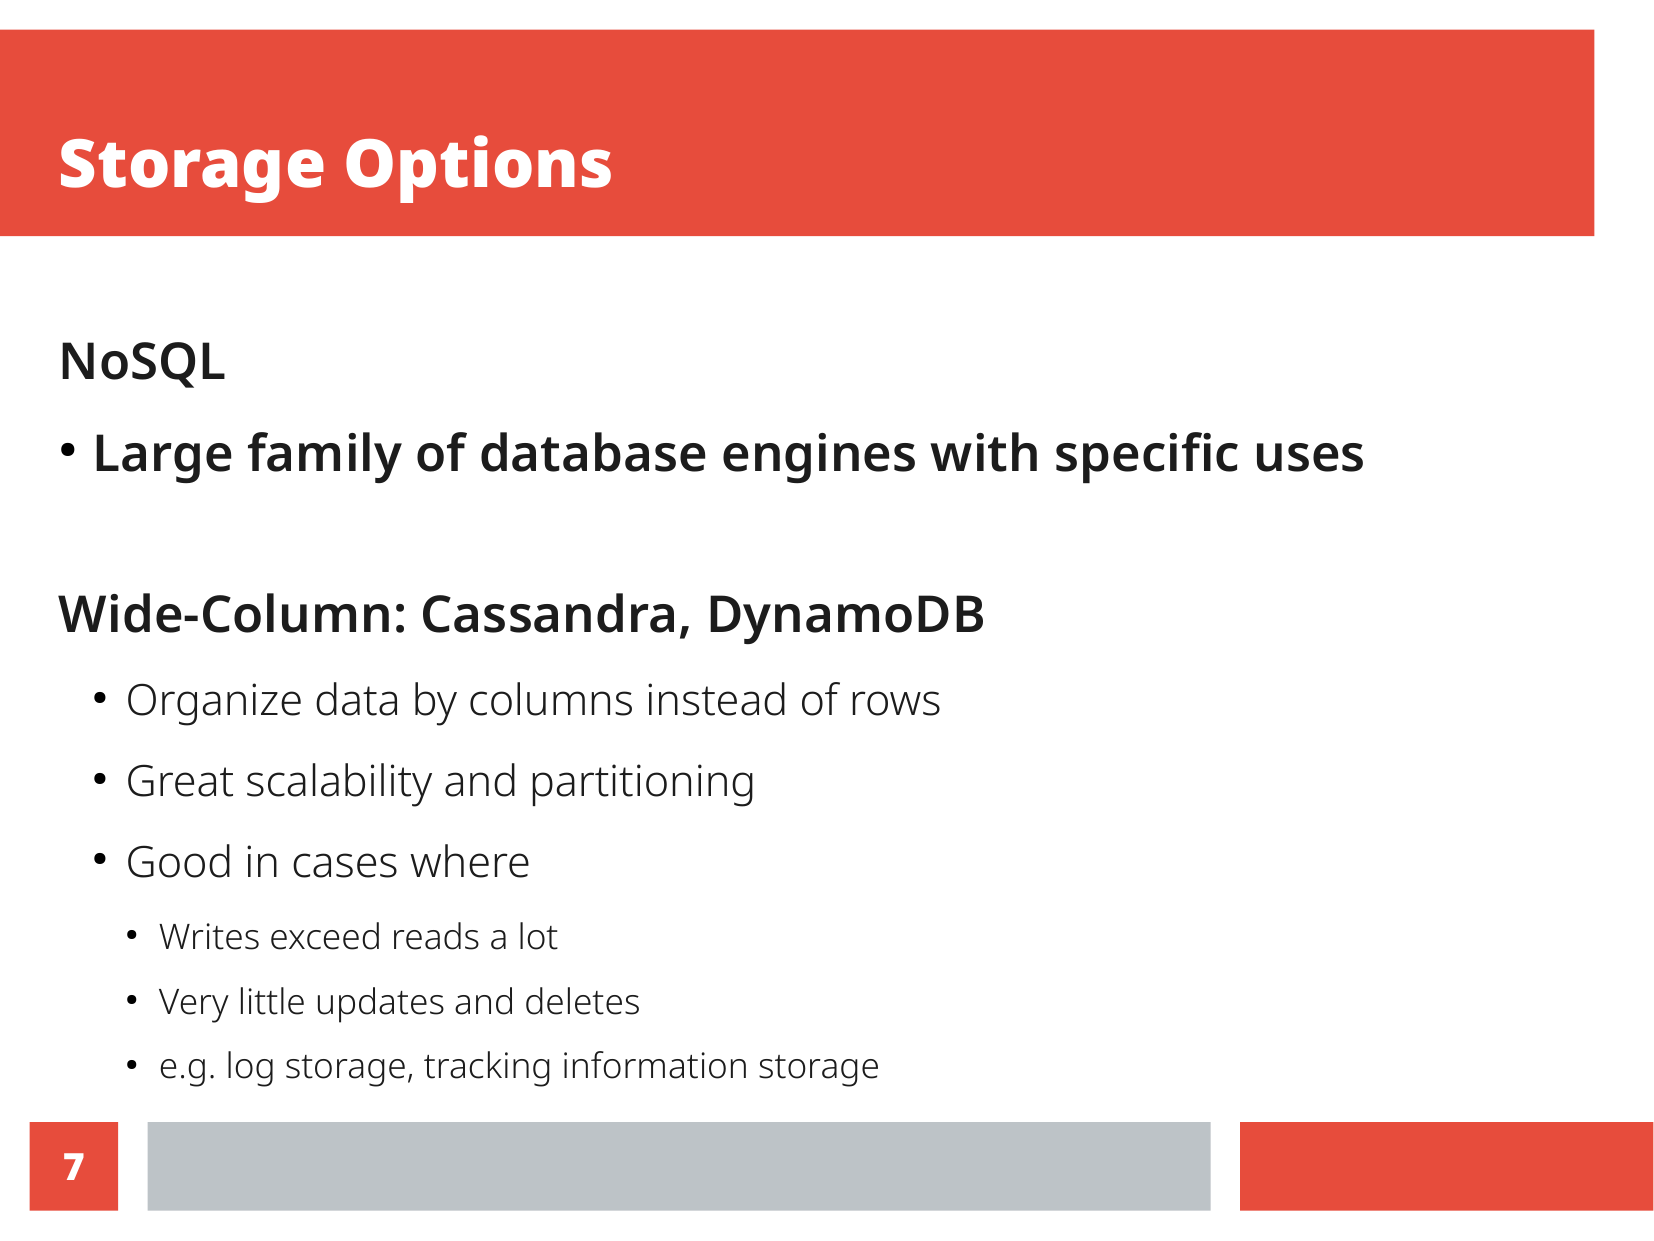

# Storage Options
NoSQL
Large family of database engines with specific uses
Wide-Column: Cassandra, DynamoDB
Organize data by columns instead of rows
Great scalability and partitioning
Good in cases where
Writes exceed reads a lot
Very little updates and deletes
e.g. log storage, tracking information storage
7